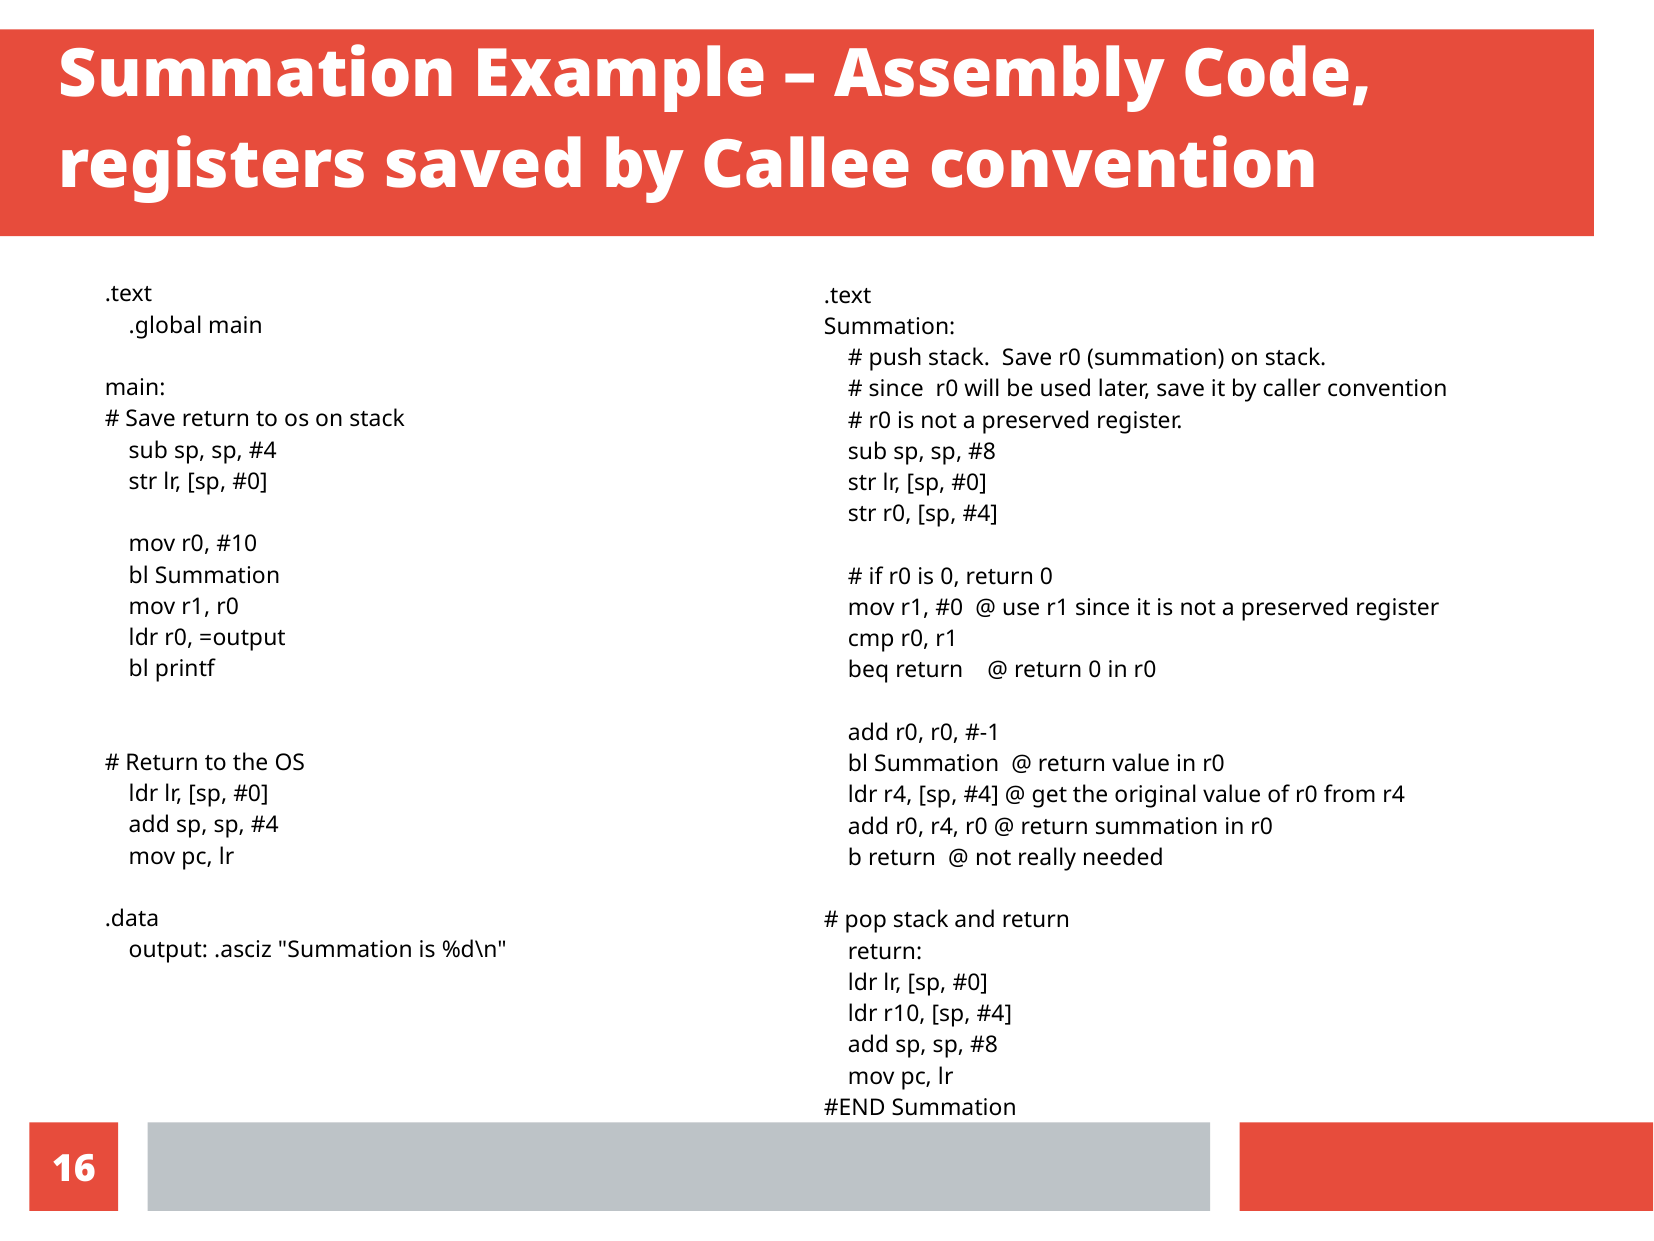

# Summation Example – Assembly Code, registers saved by Callee convention
.text
Summation:
 # push stack. Save r0 (summation) on stack.
 # since r0 will be used later, save it by caller convention
 # r0 is not a preserved register.
 sub sp, sp, #8
 str lr, [sp, #0]
 str r0, [sp, #4]
 # if r0 is 0, return 0
 mov r1, #0 @ use r1 since it is not a preserved register
 cmp r0, r1
 beq return @ return 0 in r0
 add r0, r0, #-1
 bl Summation @ return value in r0
 ldr r4, [sp, #4] @ get the original value of r0 from r4
 add r0, r4, r0 @ return summation in r0
 b return @ not really needed
# pop stack and return
 return:
 ldr lr, [sp, #0]
 ldr r10, [sp, #4]
 add sp, sp, #8
 mov pc, lr
#END Summation
.text
 .global main
main:
# Save return to os on stack
 sub sp, sp, #4
 str lr, [sp, #0]
 mov r0, #10
 bl Summation
 mov r1, r0
 ldr r0, =output
 bl printf
# Return to the OS
 ldr lr, [sp, #0]
 add sp, sp, #4
 mov pc, lr
.data
 output: .asciz "Summation is %d\n"
16